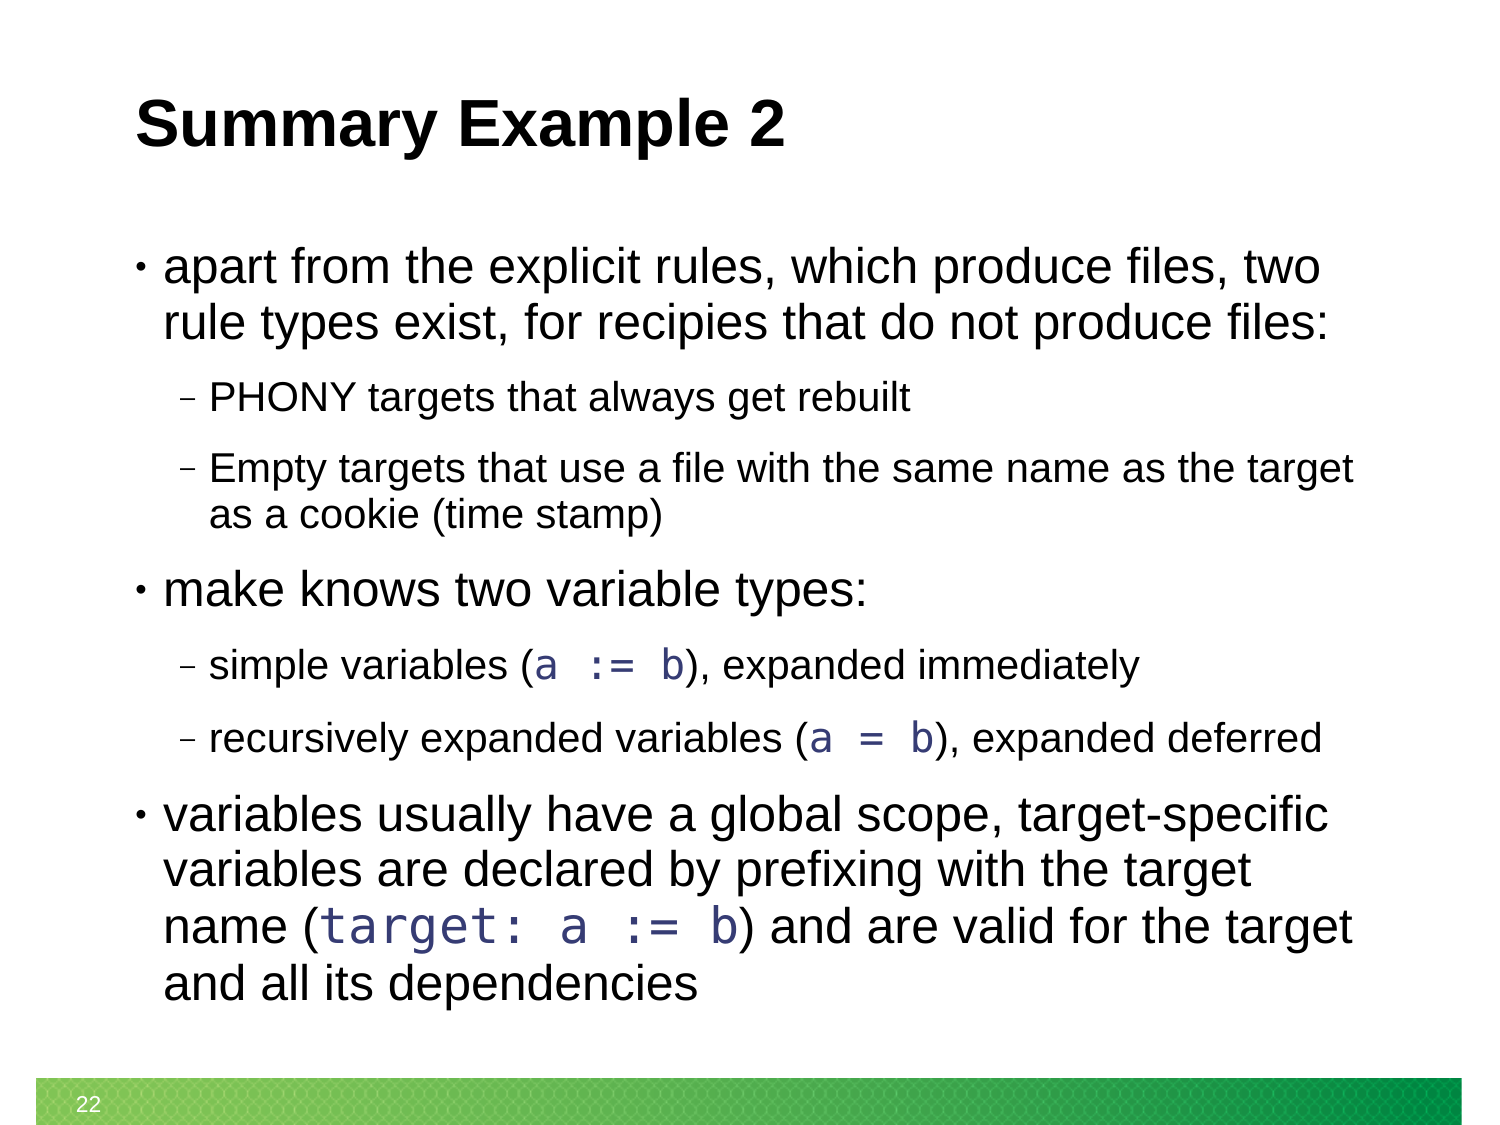

# Summary Example 2
apart from the explicit rules, which produce files, two rule types exist, for recipies that do not produce files:
PHONY targets that always get rebuilt
Empty targets that use a file with the same name as the target as a cookie (time stamp)
make knows two variable types:
simple variables (a := b), expanded immediately
recursively expanded variables (a = b), expanded deferred
variables usually have a global scope, target-specific variables are declared by prefixing with the target name (target: a := b) and are valid for the target and all its dependencies